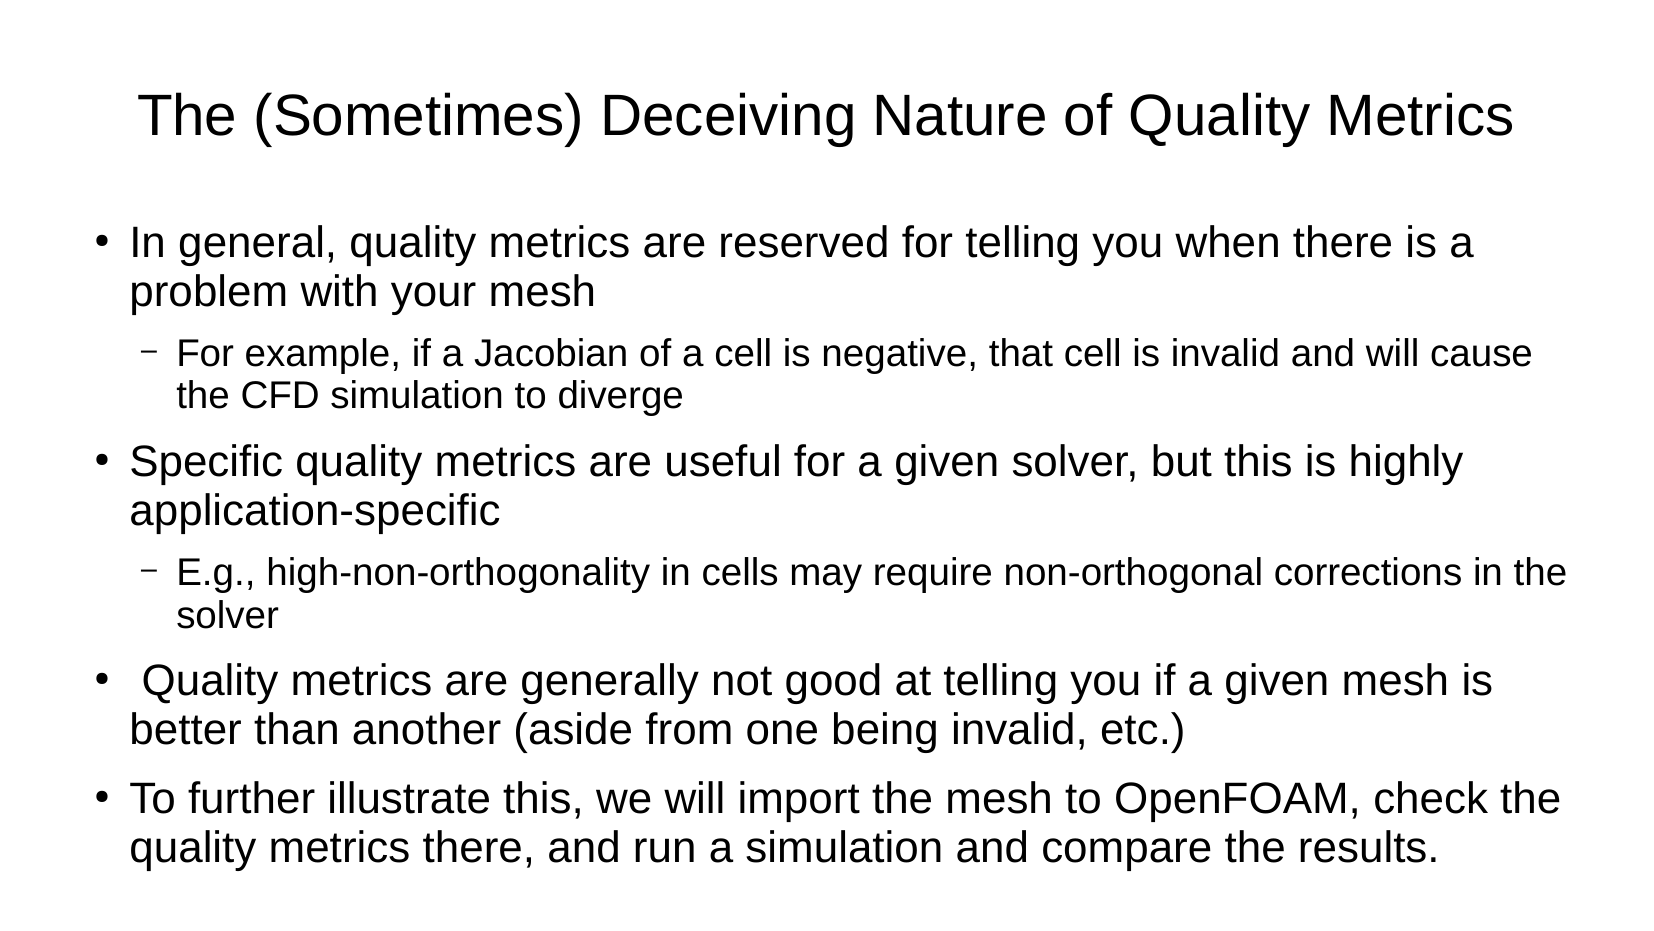

# The (Sometimes) Deceiving Nature of Quality Metrics
In general, quality metrics are reserved for telling you when there is a problem with your mesh
For example, if a Jacobian of a cell is negative, that cell is invalid and will cause the CFD simulation to diverge
Specific quality metrics are useful for a given solver, but this is highly application-specific
E.g., high-non-orthogonality in cells may require non-orthogonal corrections in the solver
 Quality metrics are generally not good at telling you if a given mesh is better than another (aside from one being invalid, etc.)
To further illustrate this, we will import the mesh to OpenFOAM, check the quality metrics there, and run a simulation and compare the results.